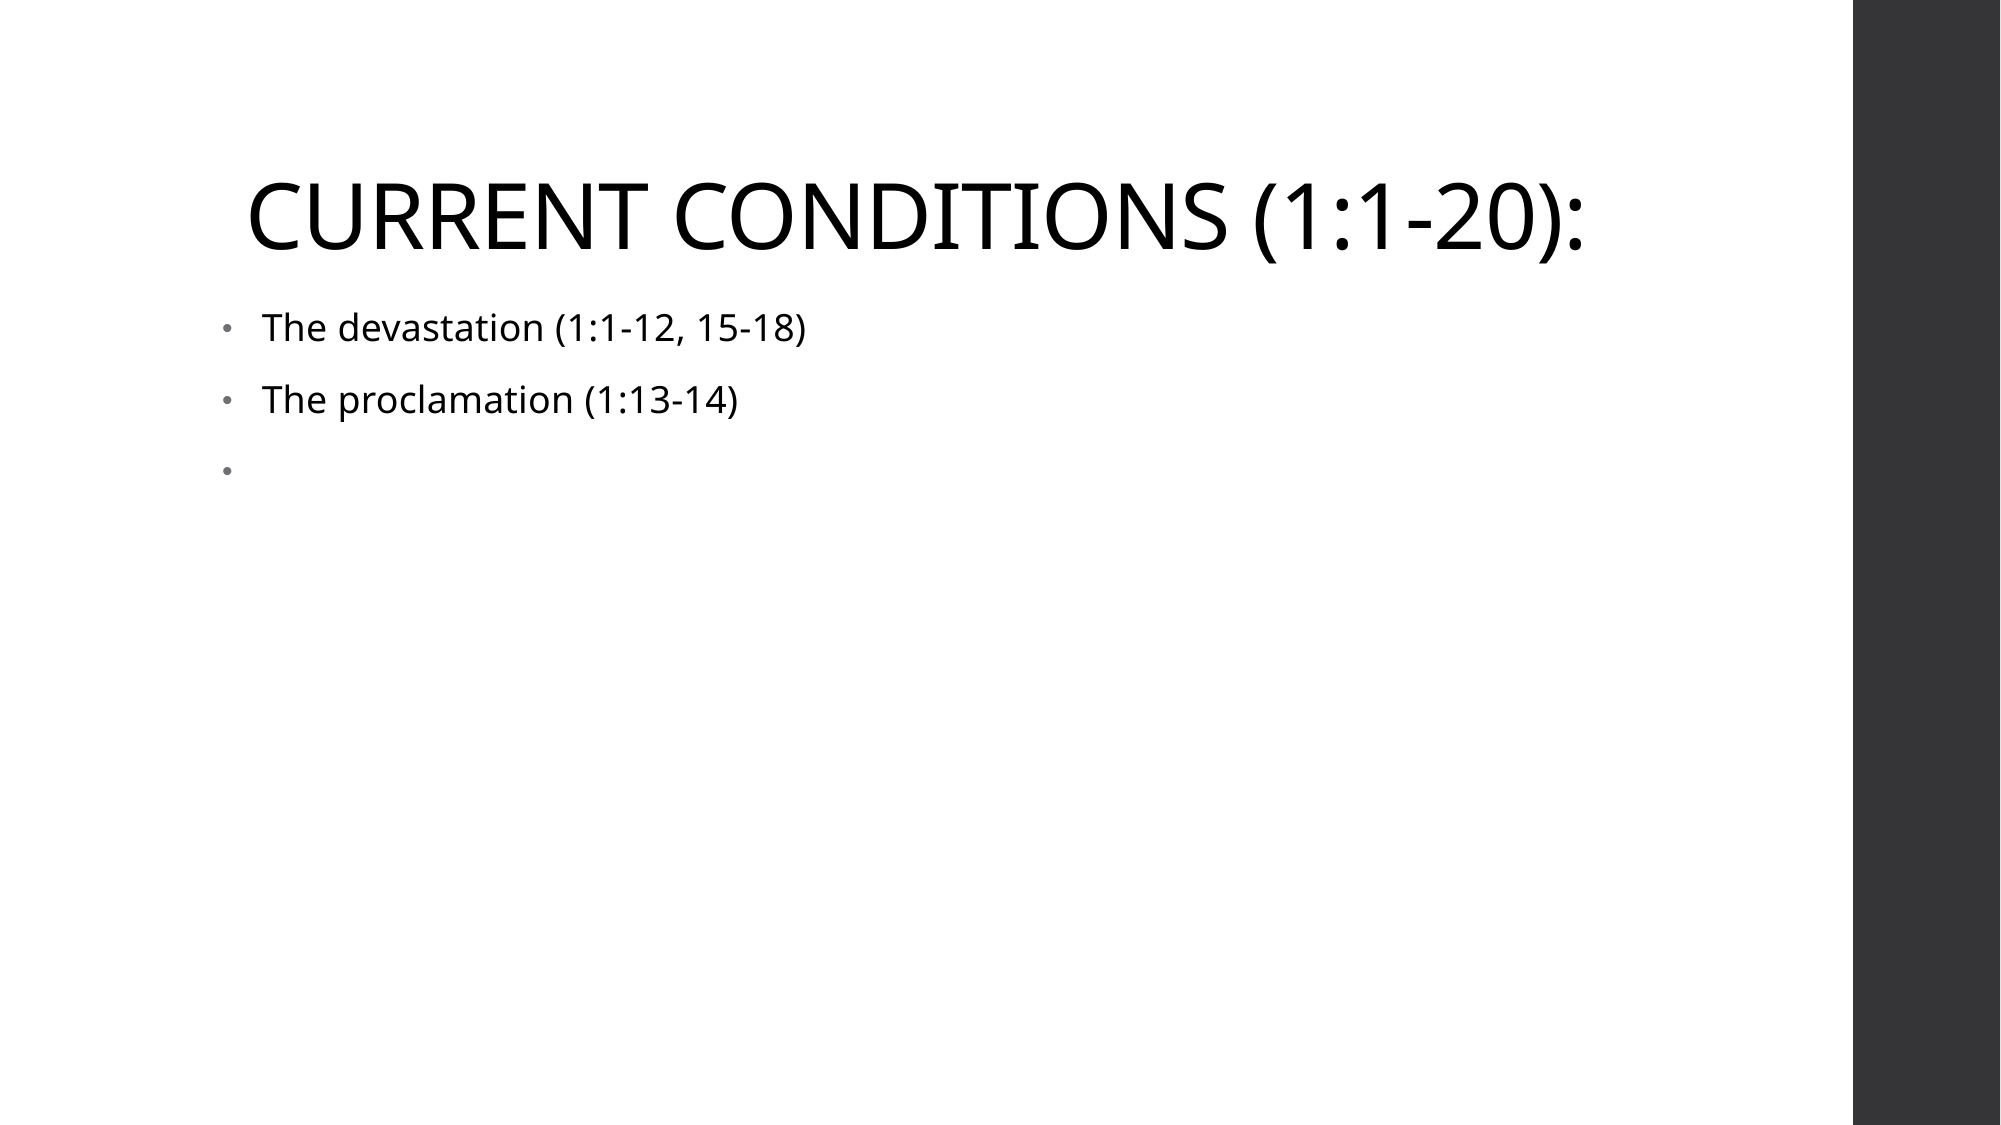

# CURRENT CONDITIONS (1:1-20):
 The devastation (1:1-12, 15-18)
 The proclamation (1:13-14)